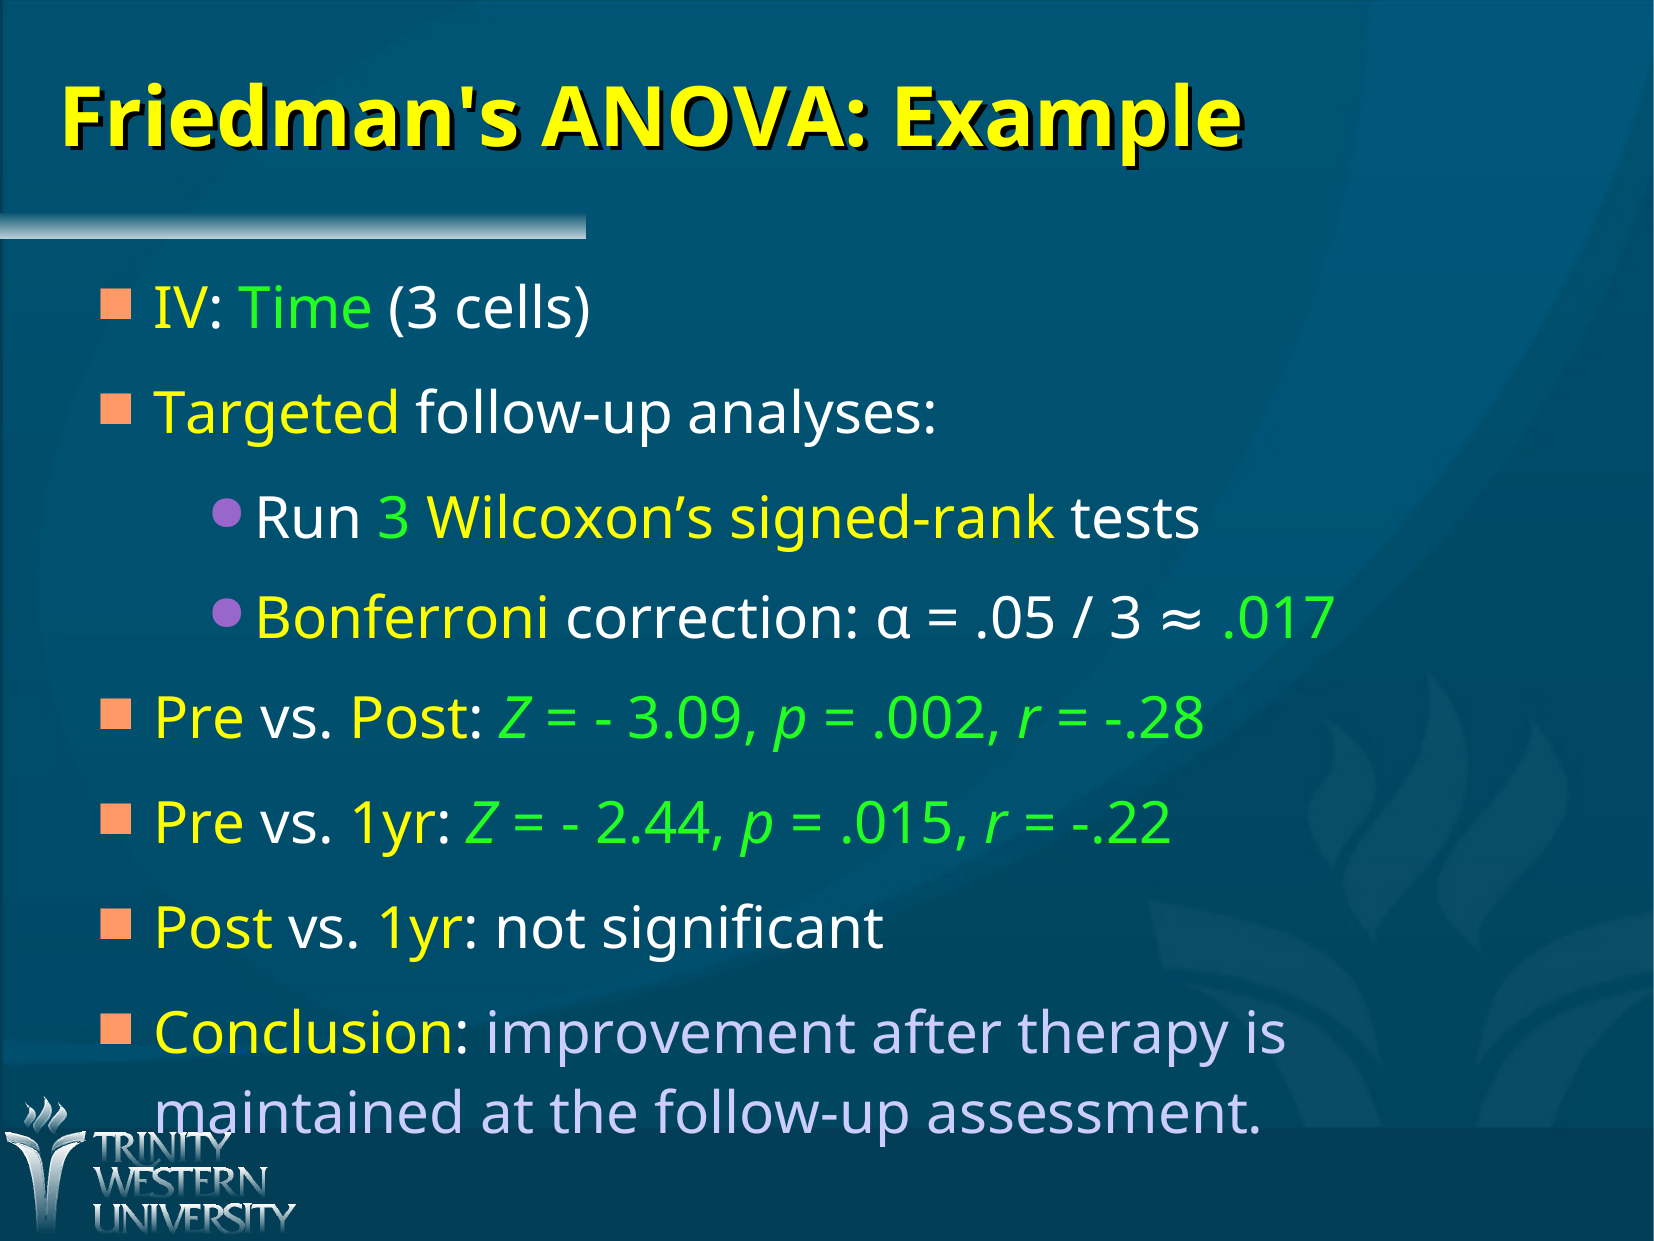

# Friedman's ANOVA: Example
IV: Time (3 cells)
Targeted follow-up analyses:
Run 3 Wilcoxon’s signed-rank tests
Bonferroni correction: α = .05 / 3 ≈ .017
Pre vs. Post: Z = - 3.09, p = .002, r = -.28
Pre vs. 1yr: Z = - 2.44, p = .015, r = -.22
Post vs. 1yr: not significant
Conclusion: improvement after therapy is maintained at the follow-up assessment.